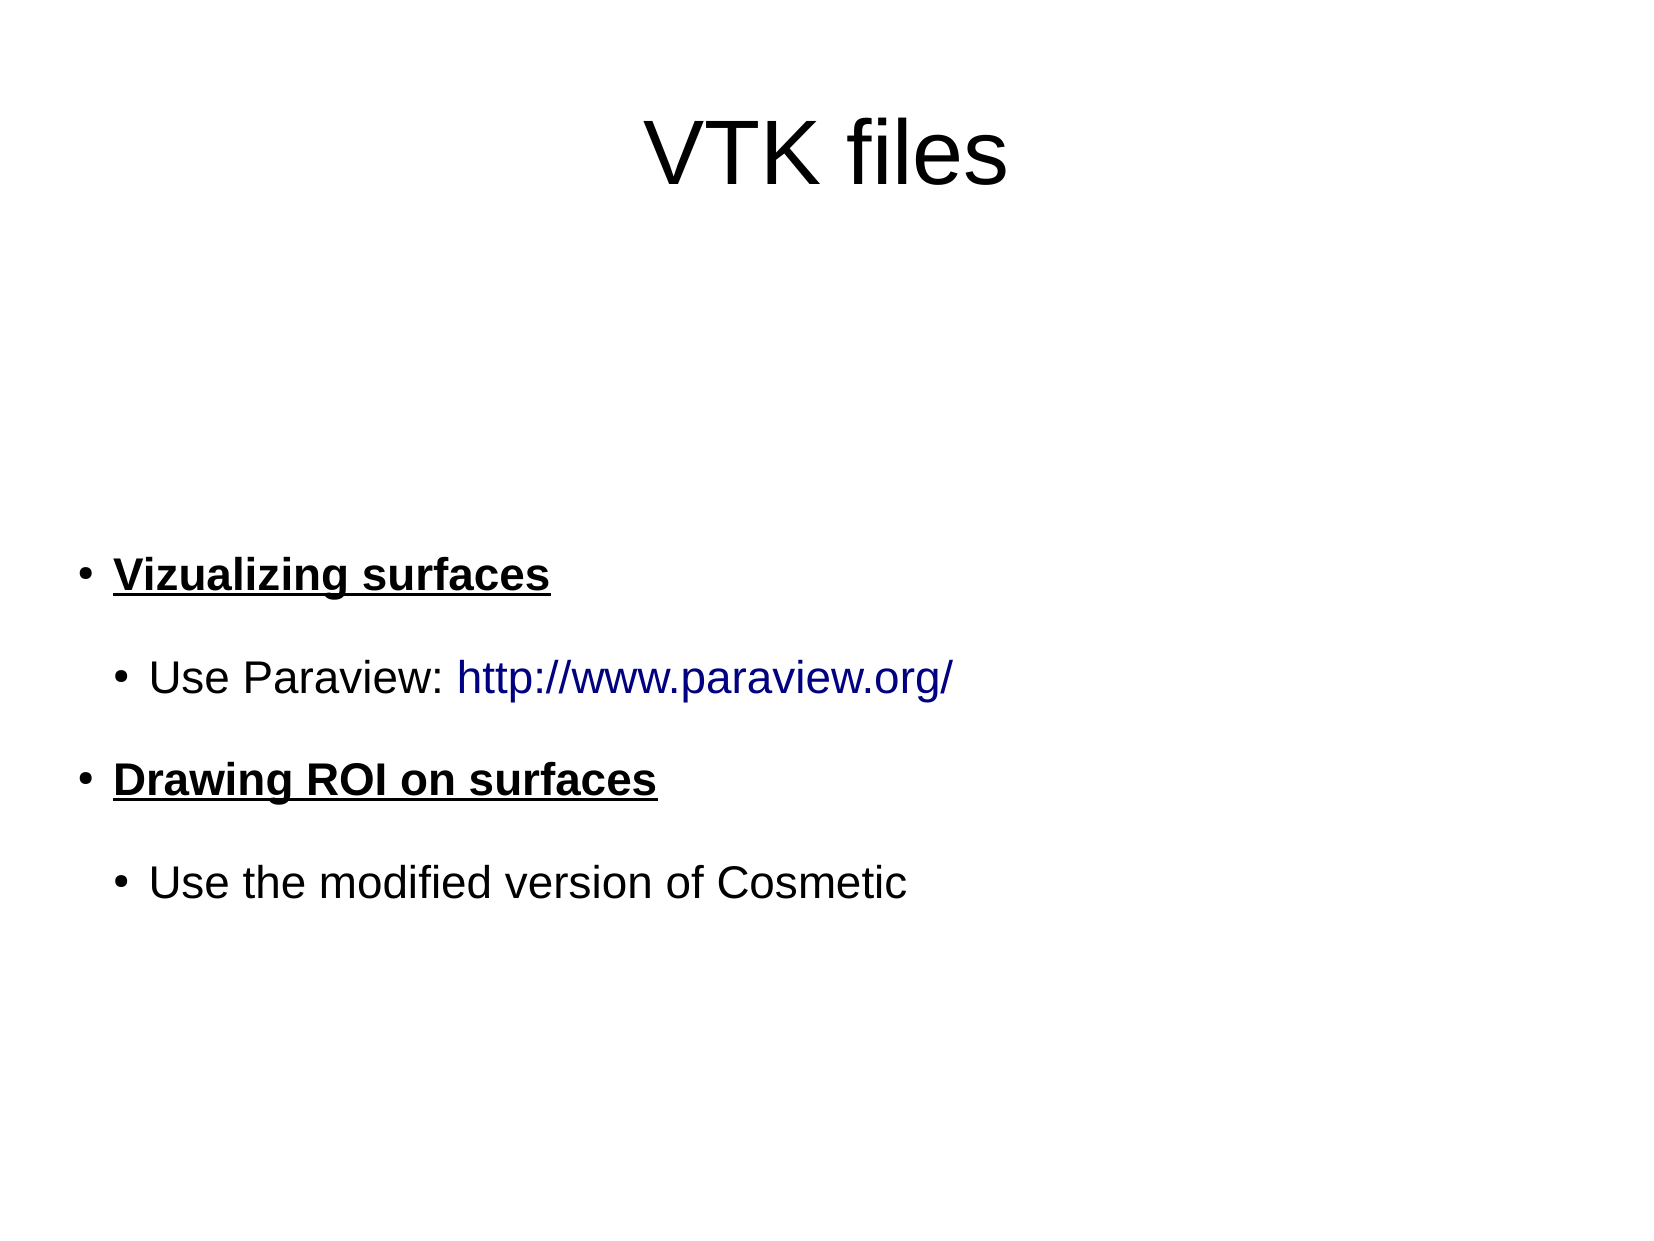

# VTK files
Vizualizing surfaces
Use Paraview: http://www.paraview.org/
Drawing ROI on surfaces
Use the modified version of Cosmetic